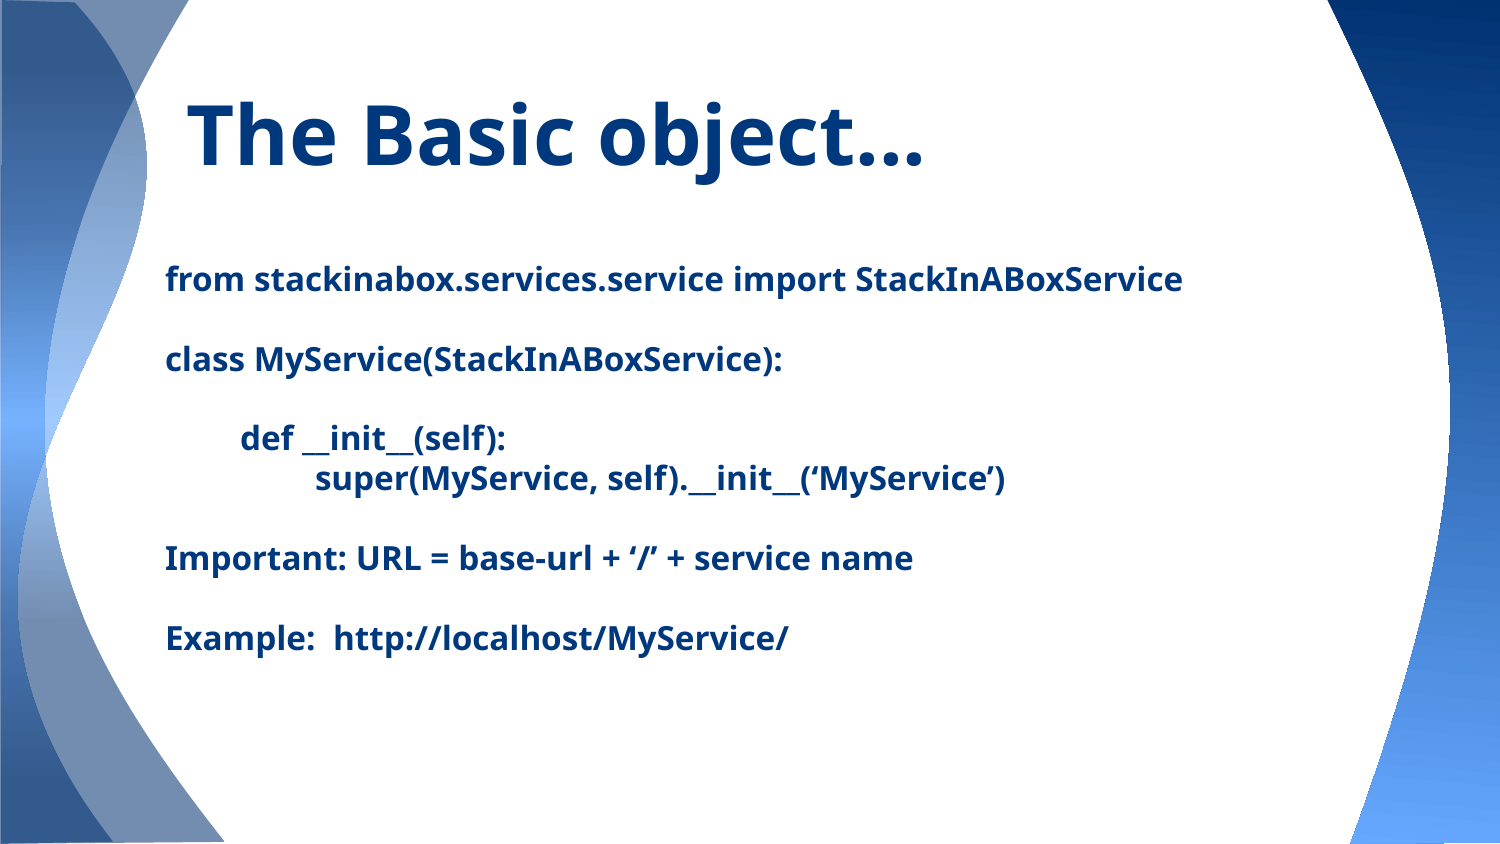

The Basic object...
# from stackinabox.services.service import StackInABoxService class MyService(StackInABoxService): def __init__(self): super(MyService, self).__init__(‘MyService’) Important: URL = base-url + ‘/’ + service name Example: http://localhost/MyService/